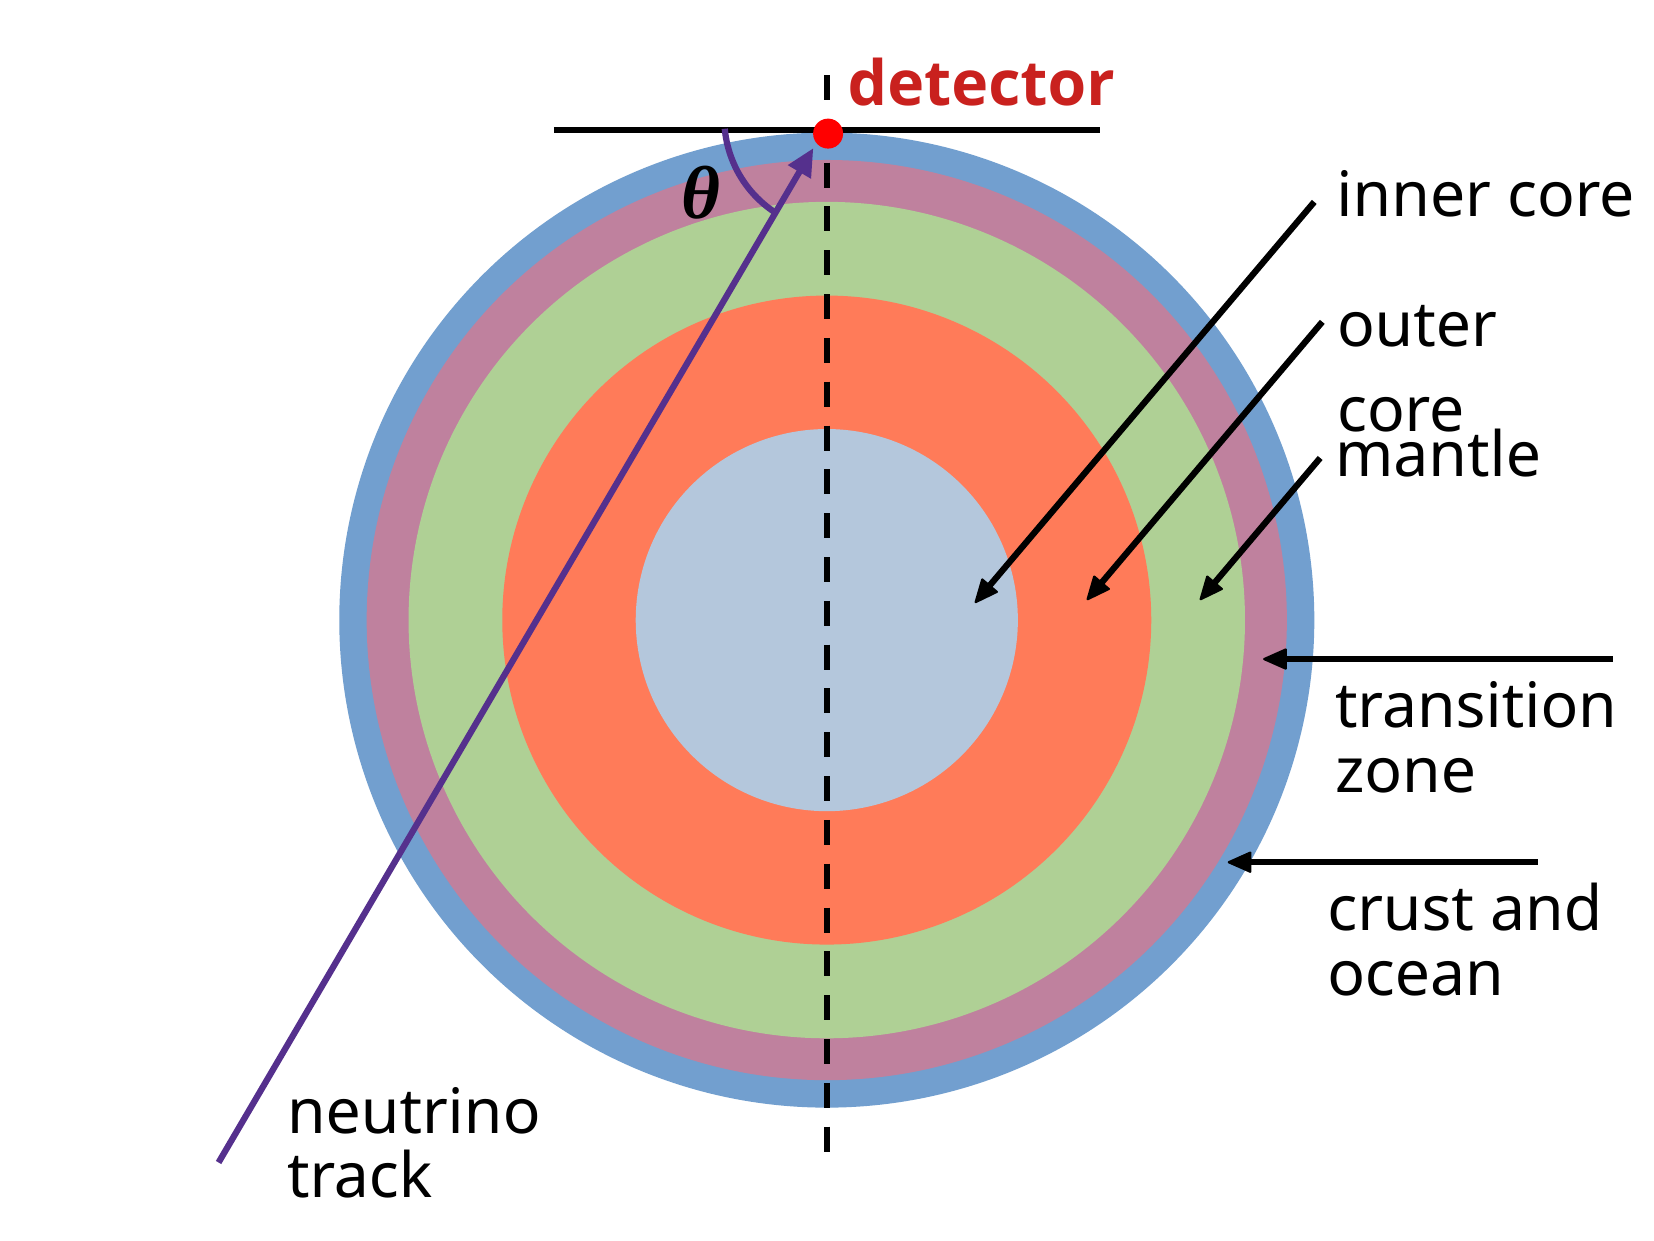

detector
inner core
θ
outer core
mantle
transition zone
crust and ocean
neutrino track